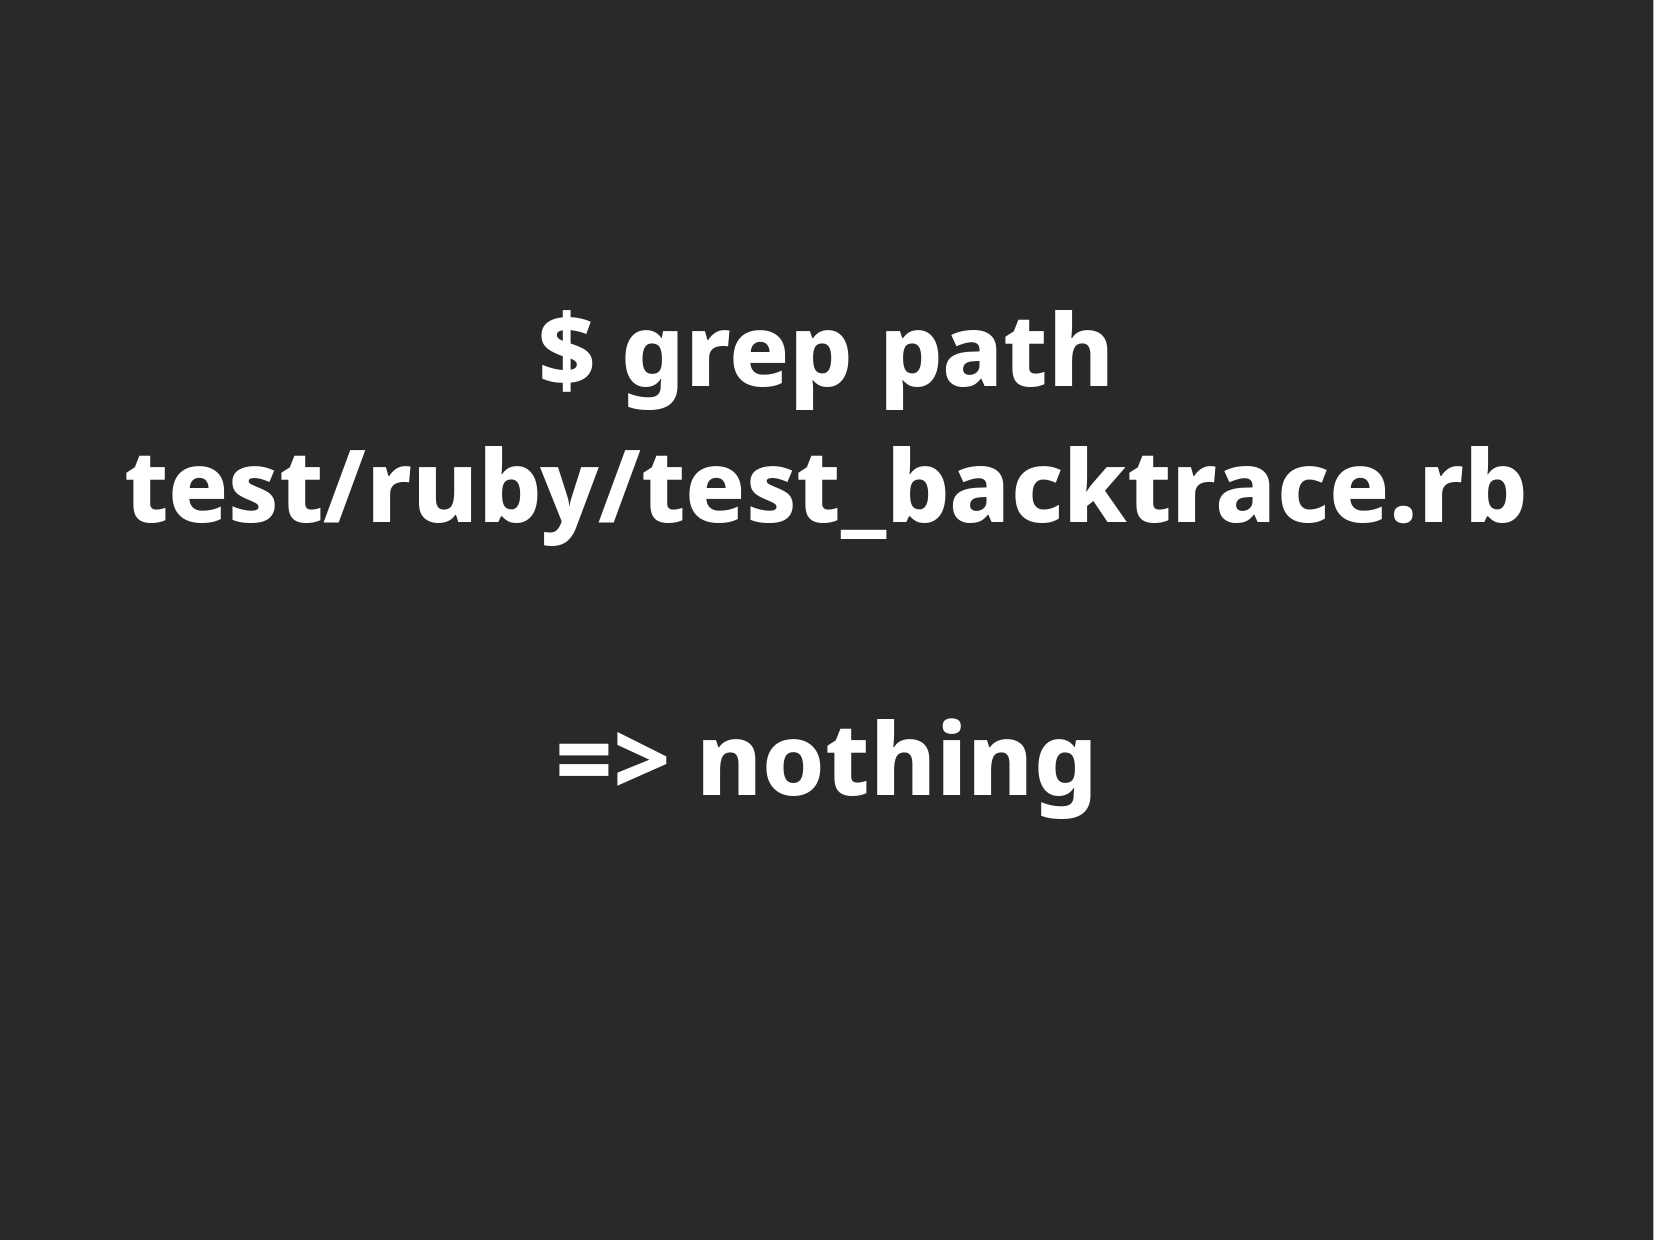

# $ grep path test/ruby/test_backtrace.rb
=> nothing